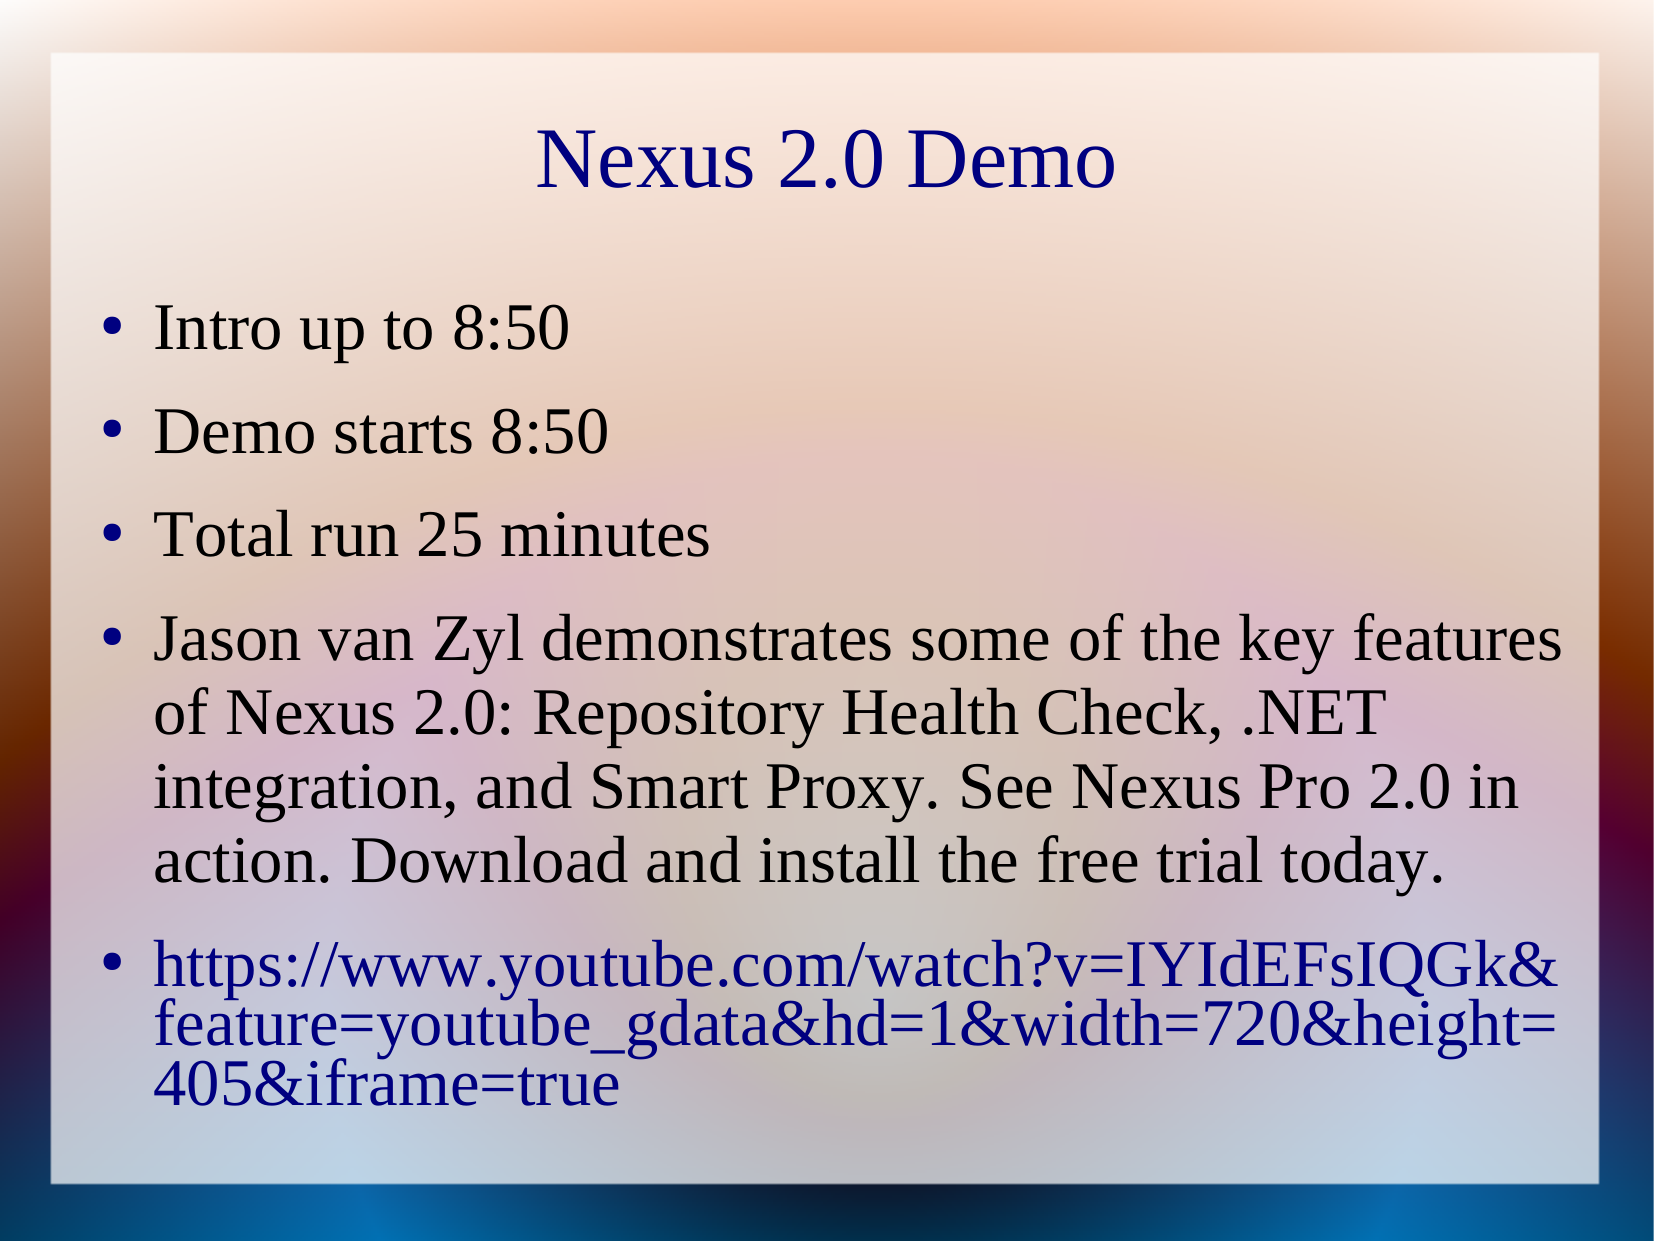

# Nexus 2.0 Demo
Intro up to 8:50
Demo starts 8:50
Total run 25 minutes
Jason van Zyl demonstrates some of the key features of Nexus 2.0: Repository Health Check, .NET integration, and Smart Proxy. See Nexus Pro 2.0 in action. Download and install the free trial today.
https://www.youtube.com/watch?v=IYIdEFsIQGk&feature=youtube_gdata&hd=1&width=720&height=405&iframe=true